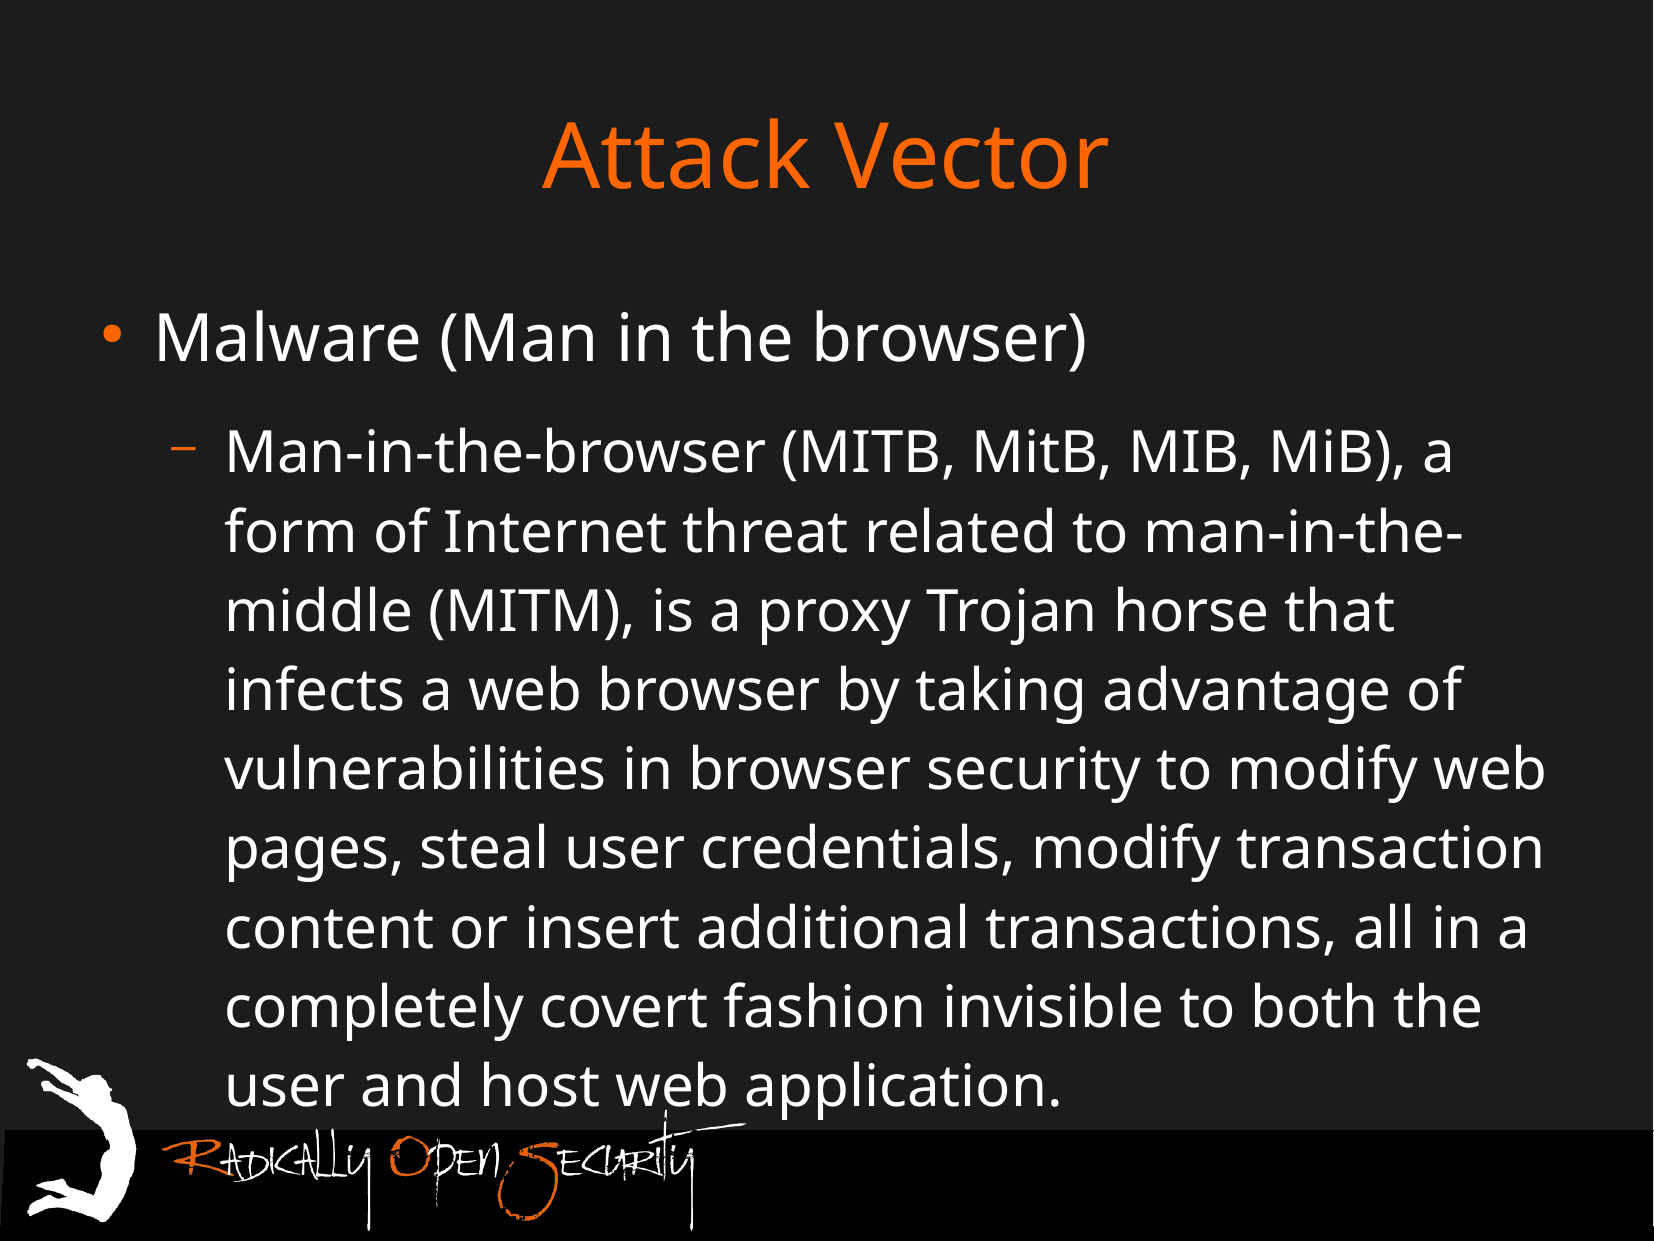

# Attack Vector
Malware (Man in the browser)
Man-in-the-browser (MITB, MitB, MIB, MiB), a form of Internet threat related to man-in-the-middle (MITM), is a proxy Trojan horse that infects a web browser by taking advantage of vulnerabilities in browser security to modify web pages, steal user credentials, modify transaction content or insert additional transactions, all in a completely covert fashion invisible to both the user and host web application.